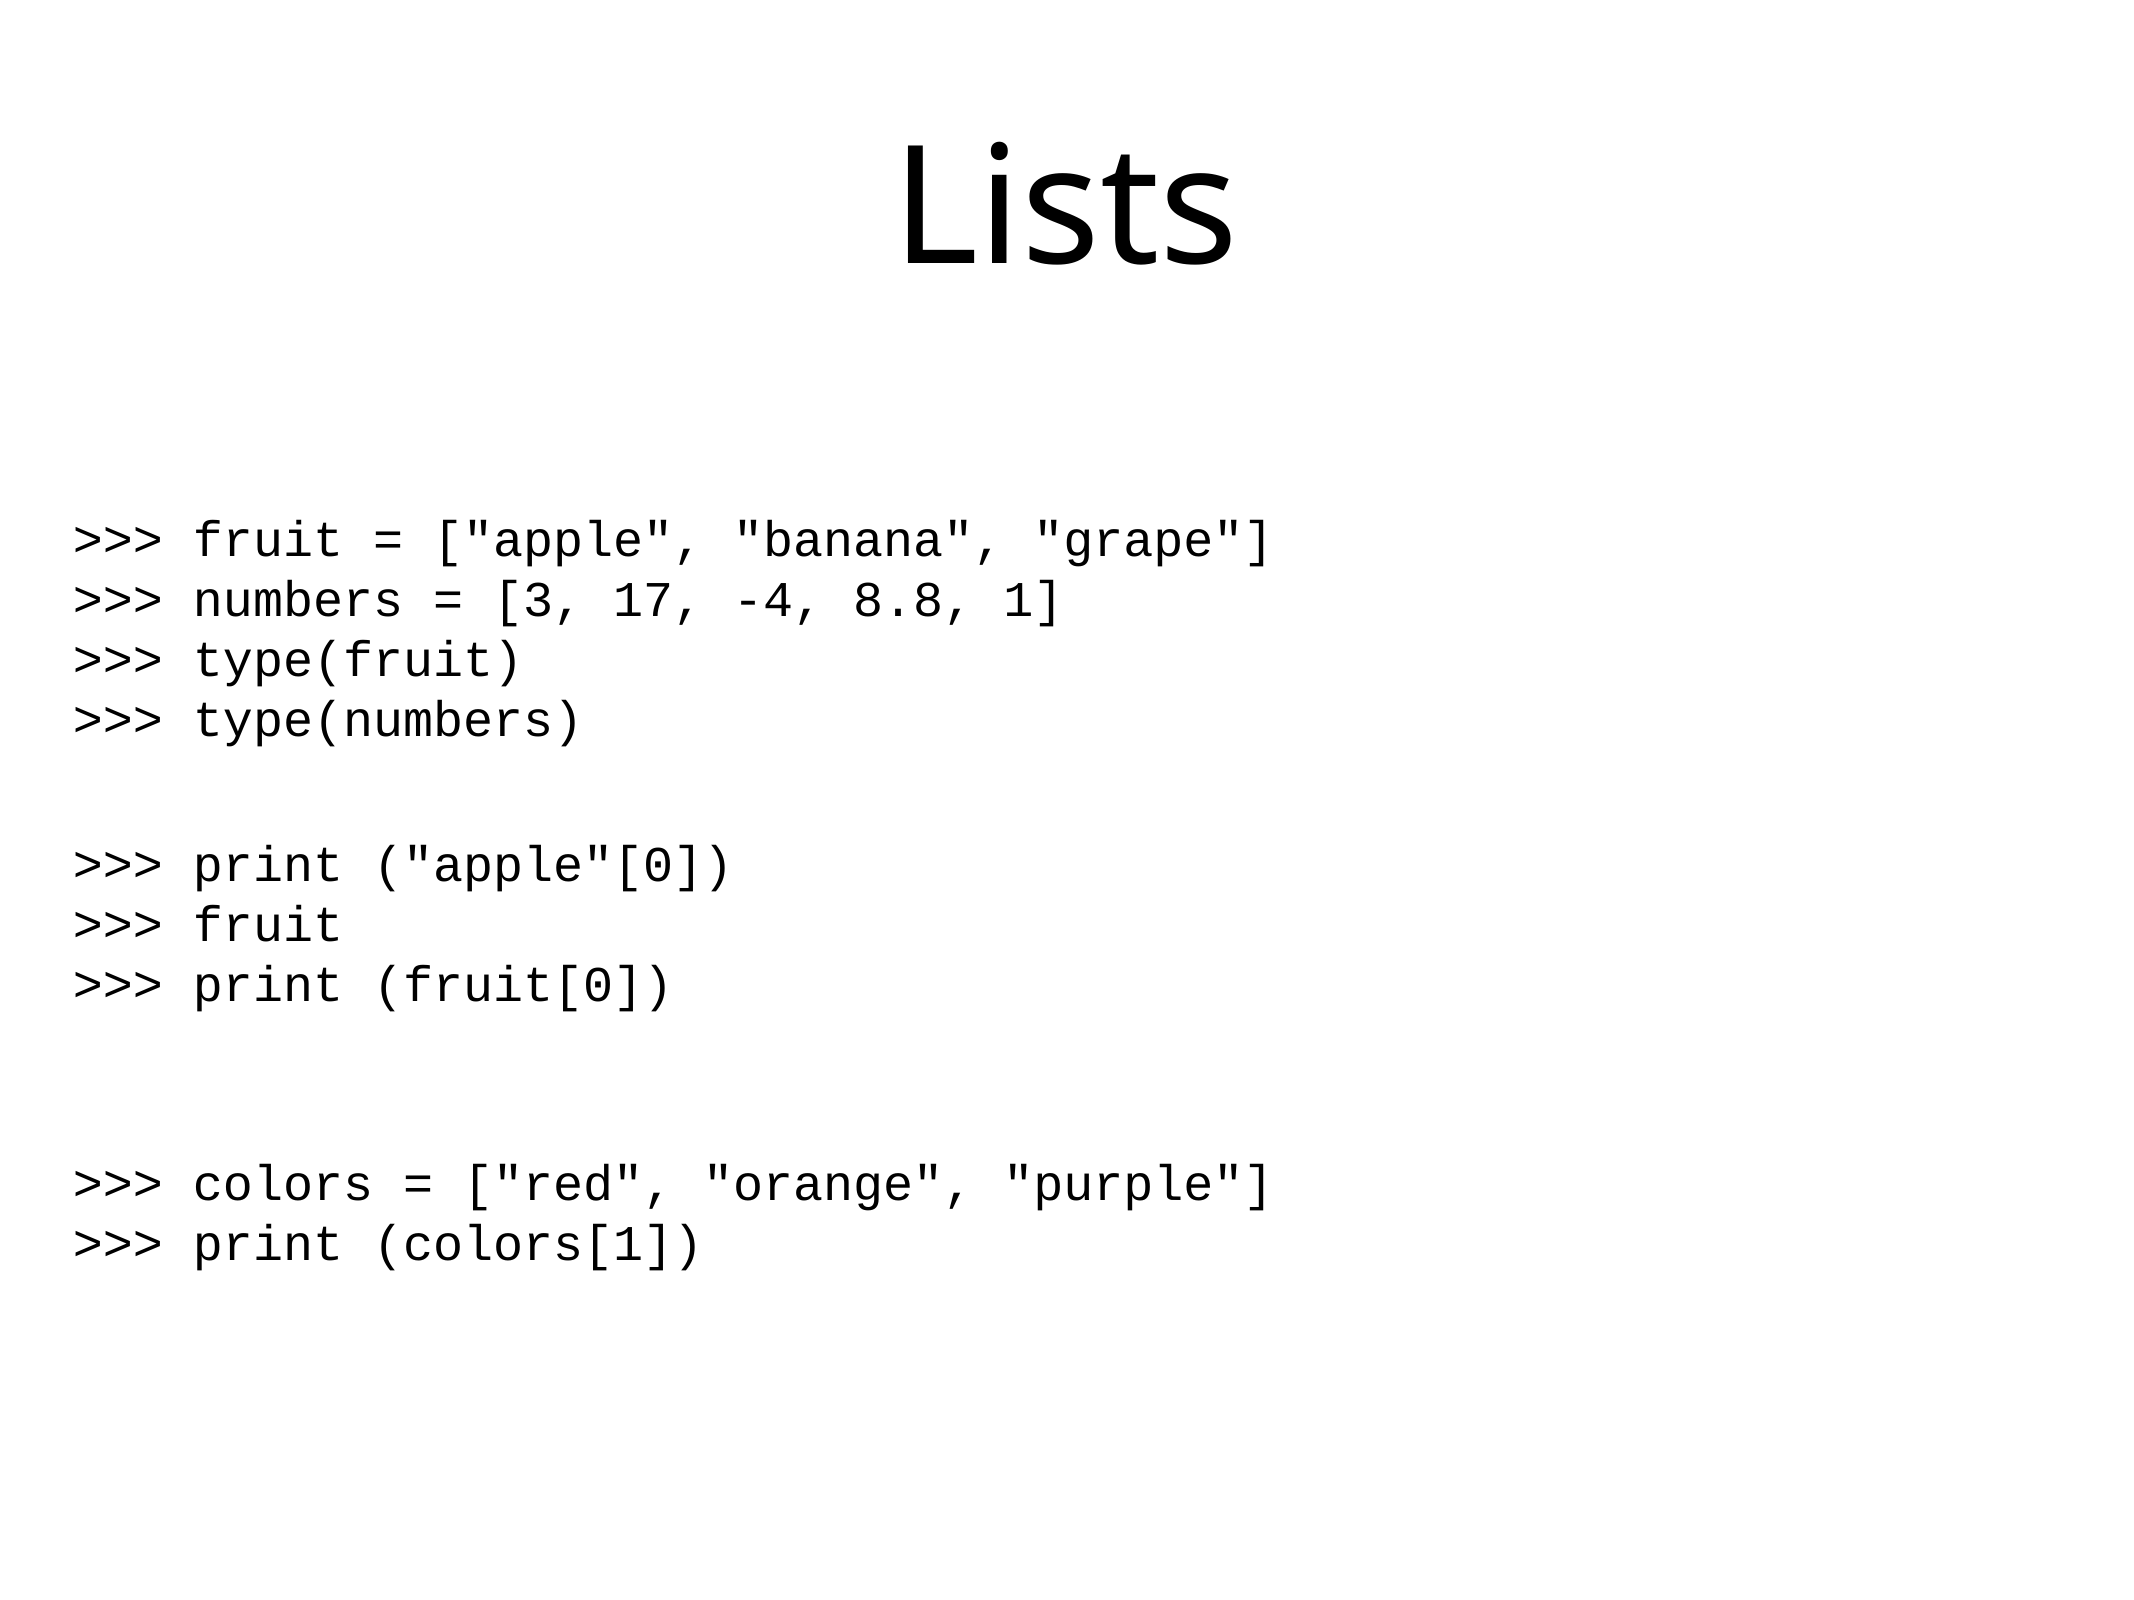

Lists
>>> fruit = ["apple", "banana", "grape"]
>>> numbers = [3, 17, -4, 8.8, 1]
>>> type(fruit)
>>> type(numbers)
>>> print ("apple"[0])
>>> fruit
>>> print (fruit[0])
>>> colors = ["red", "orange", "purple"]
>>> print (colors[1])